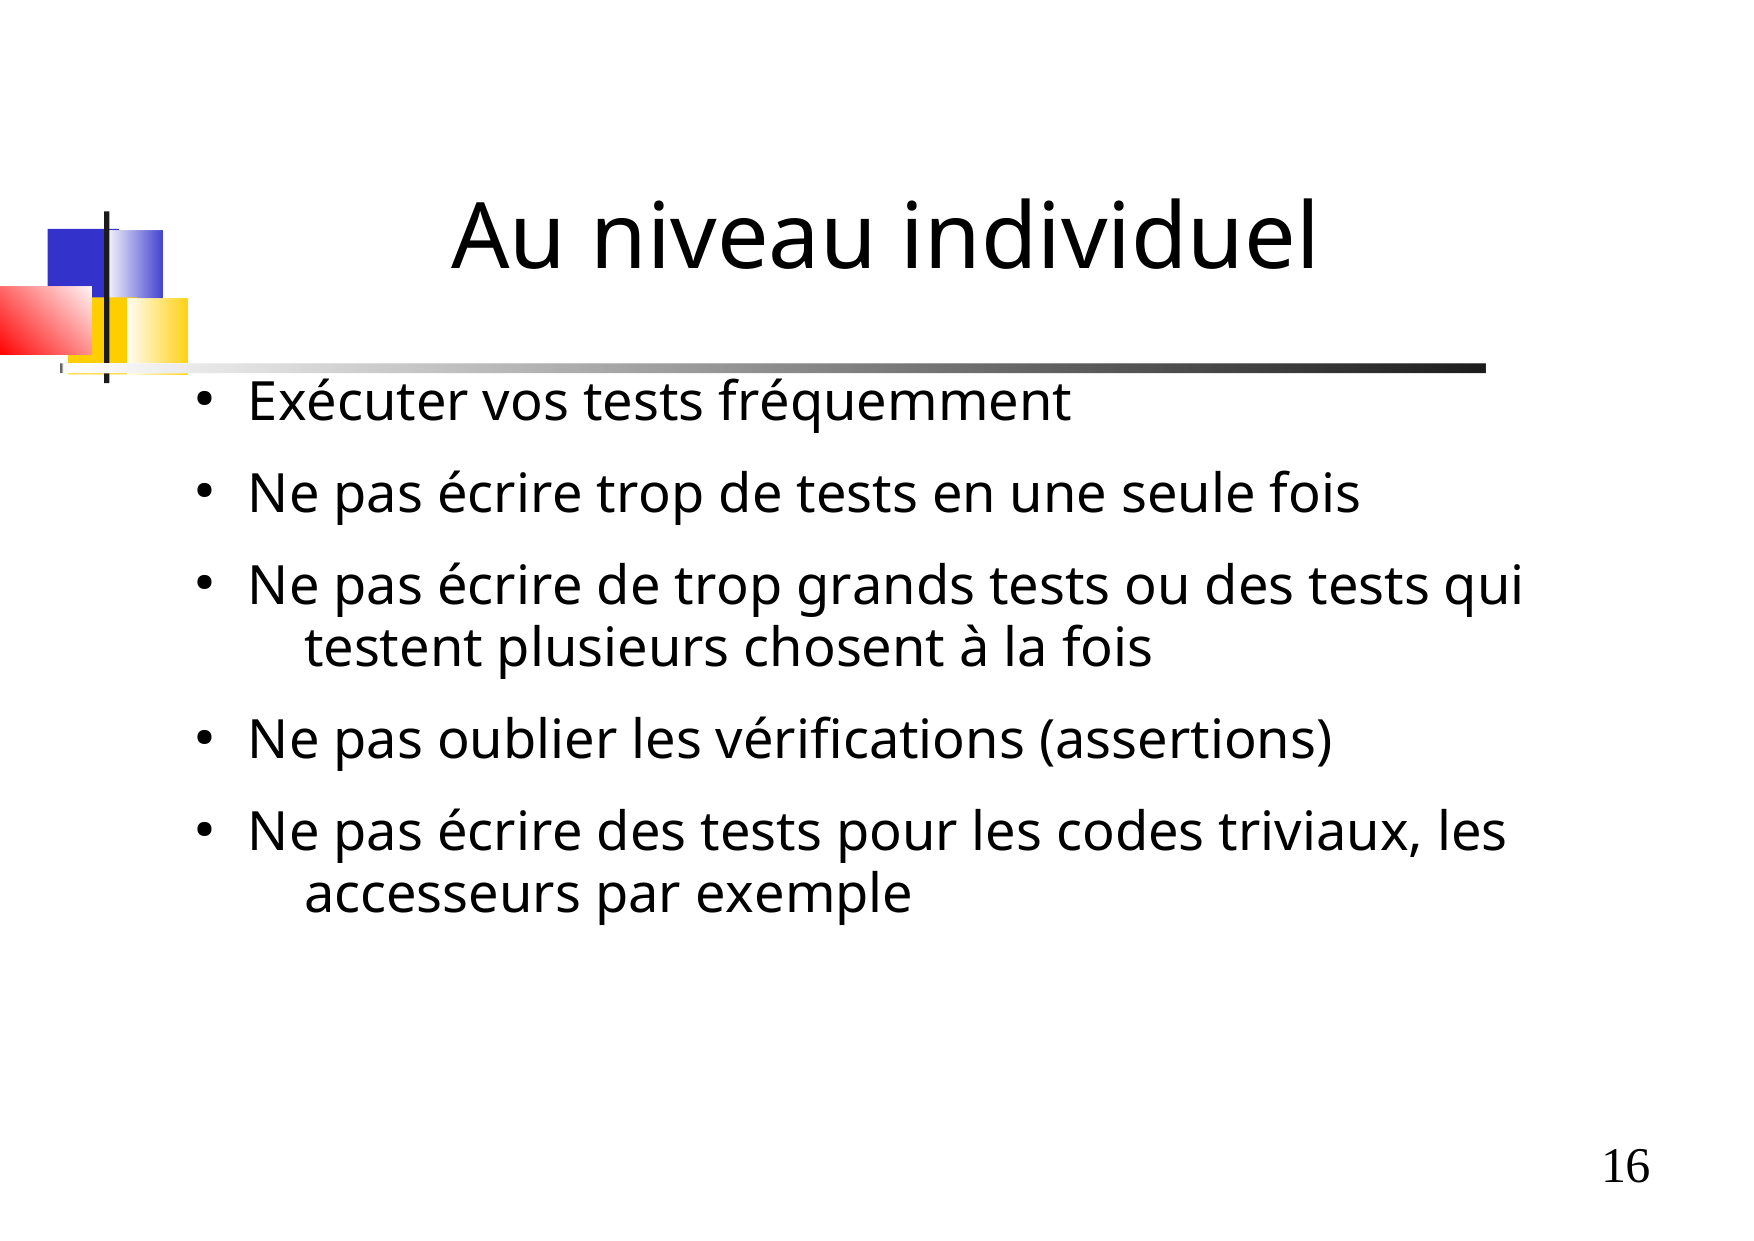

# Au niveau individuel
Exécuter vos tests fréquemment
Ne pas écrire trop de tests en une seule fois
Ne pas écrire de trop grands tests ou des tests qui testent plusieurs chosent à la fois
Ne pas oublier les vérifications (assertions)
Ne pas écrire des tests pour les codes triviaux, les accesseurs par exemple
16